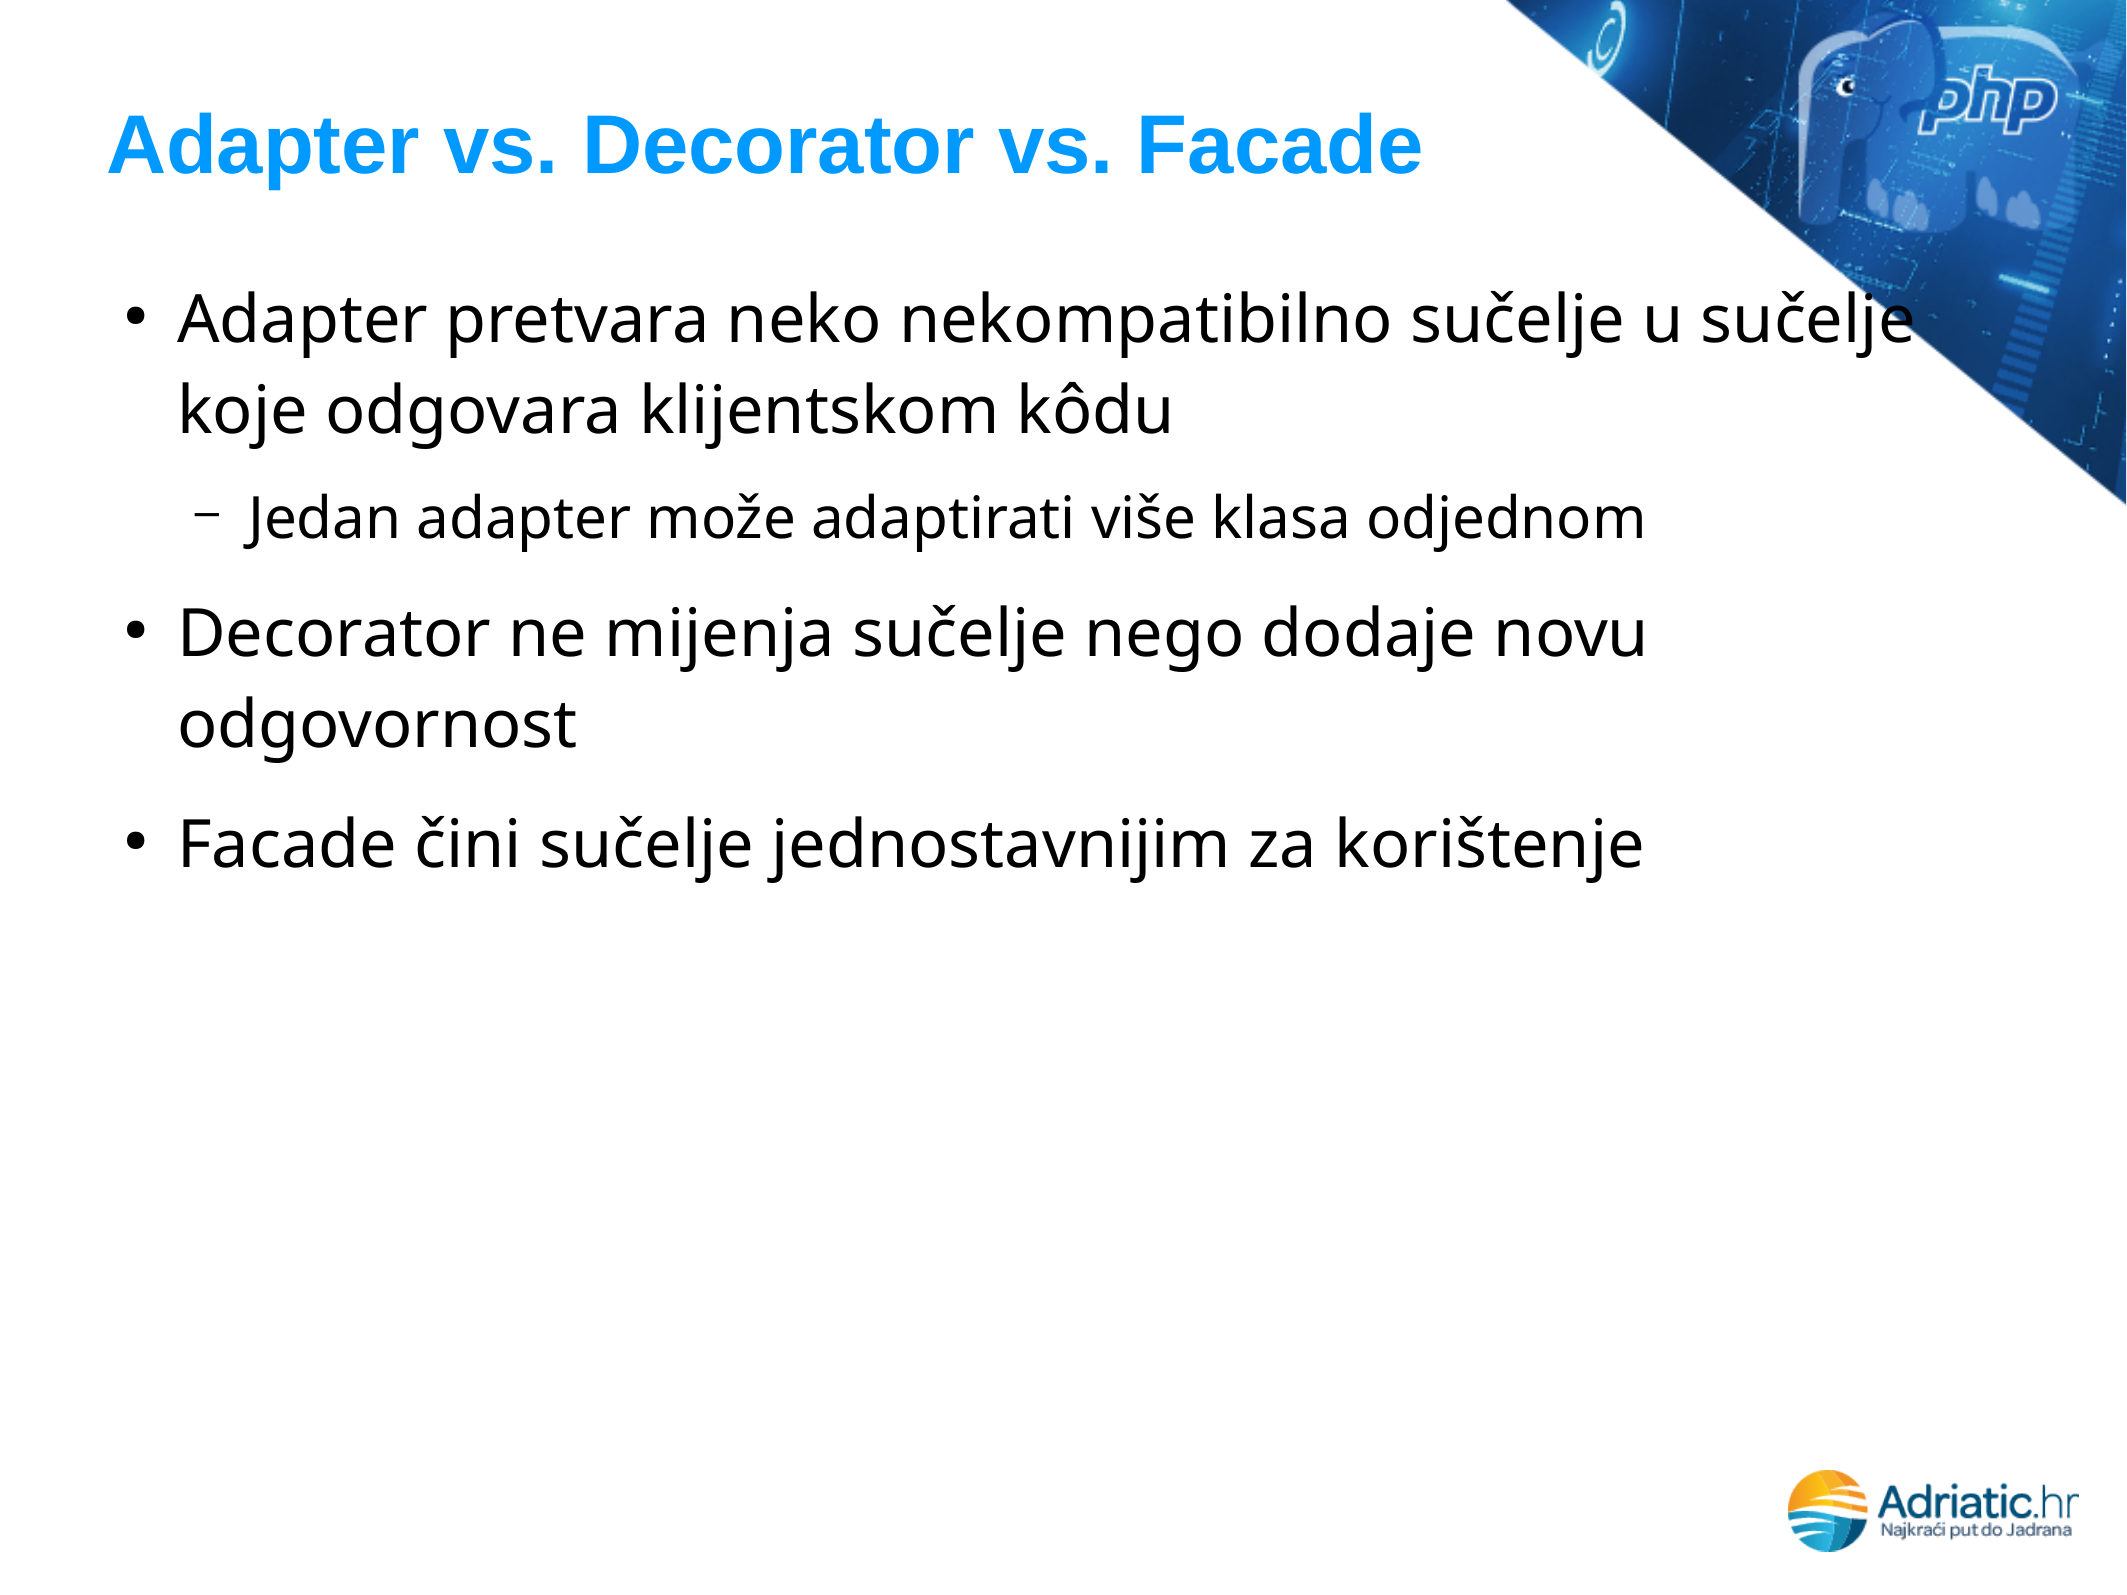

# Adapter vs. Decorator vs. Facade
Adapter pretvara neko nekompatibilno sučelje u sučelje koje odgovara klijentskom kôdu
Jedan adapter može adaptirati više klasa odjednom
Decorator ne mijenja sučelje nego dodaje novu odgovornost
Facade čini sučelje jednostavnijim za korištenje